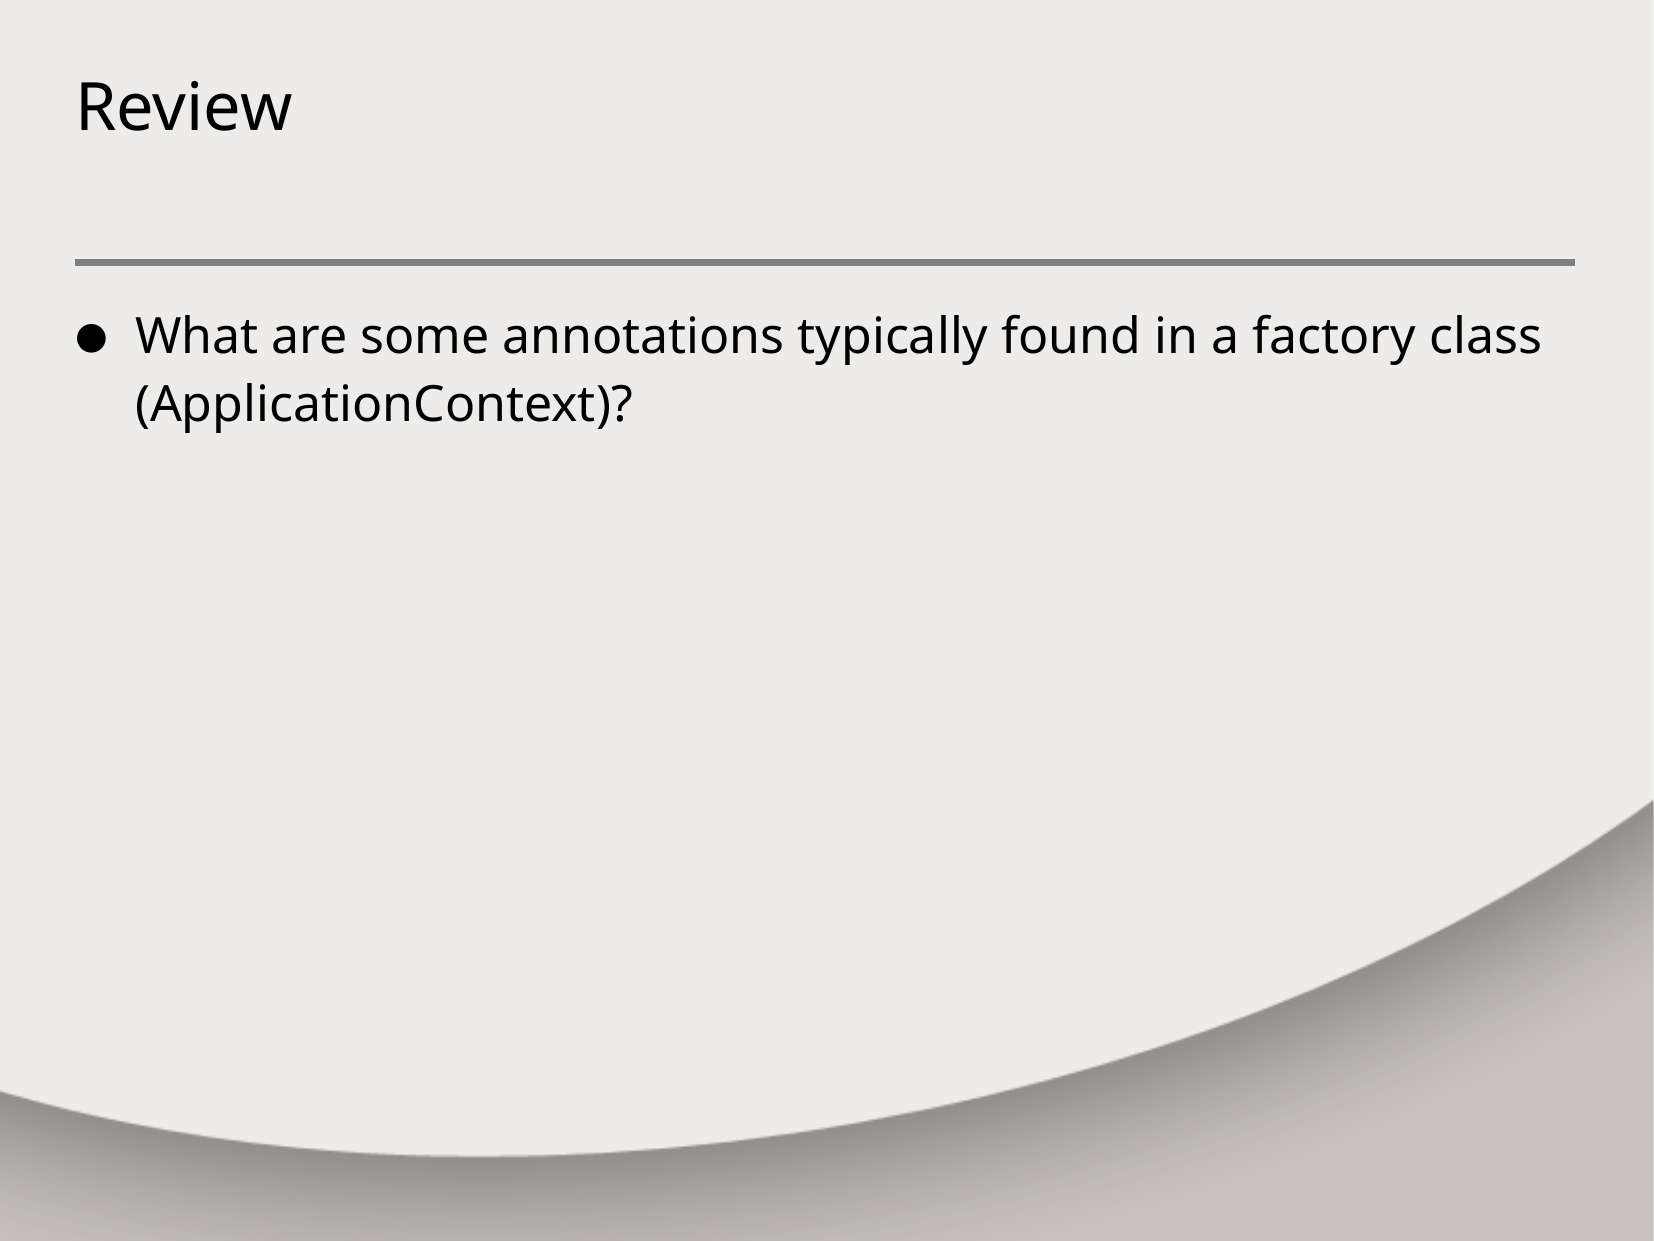

# Review
What are some annotations typically found in a factory class (ApplicationContext)?